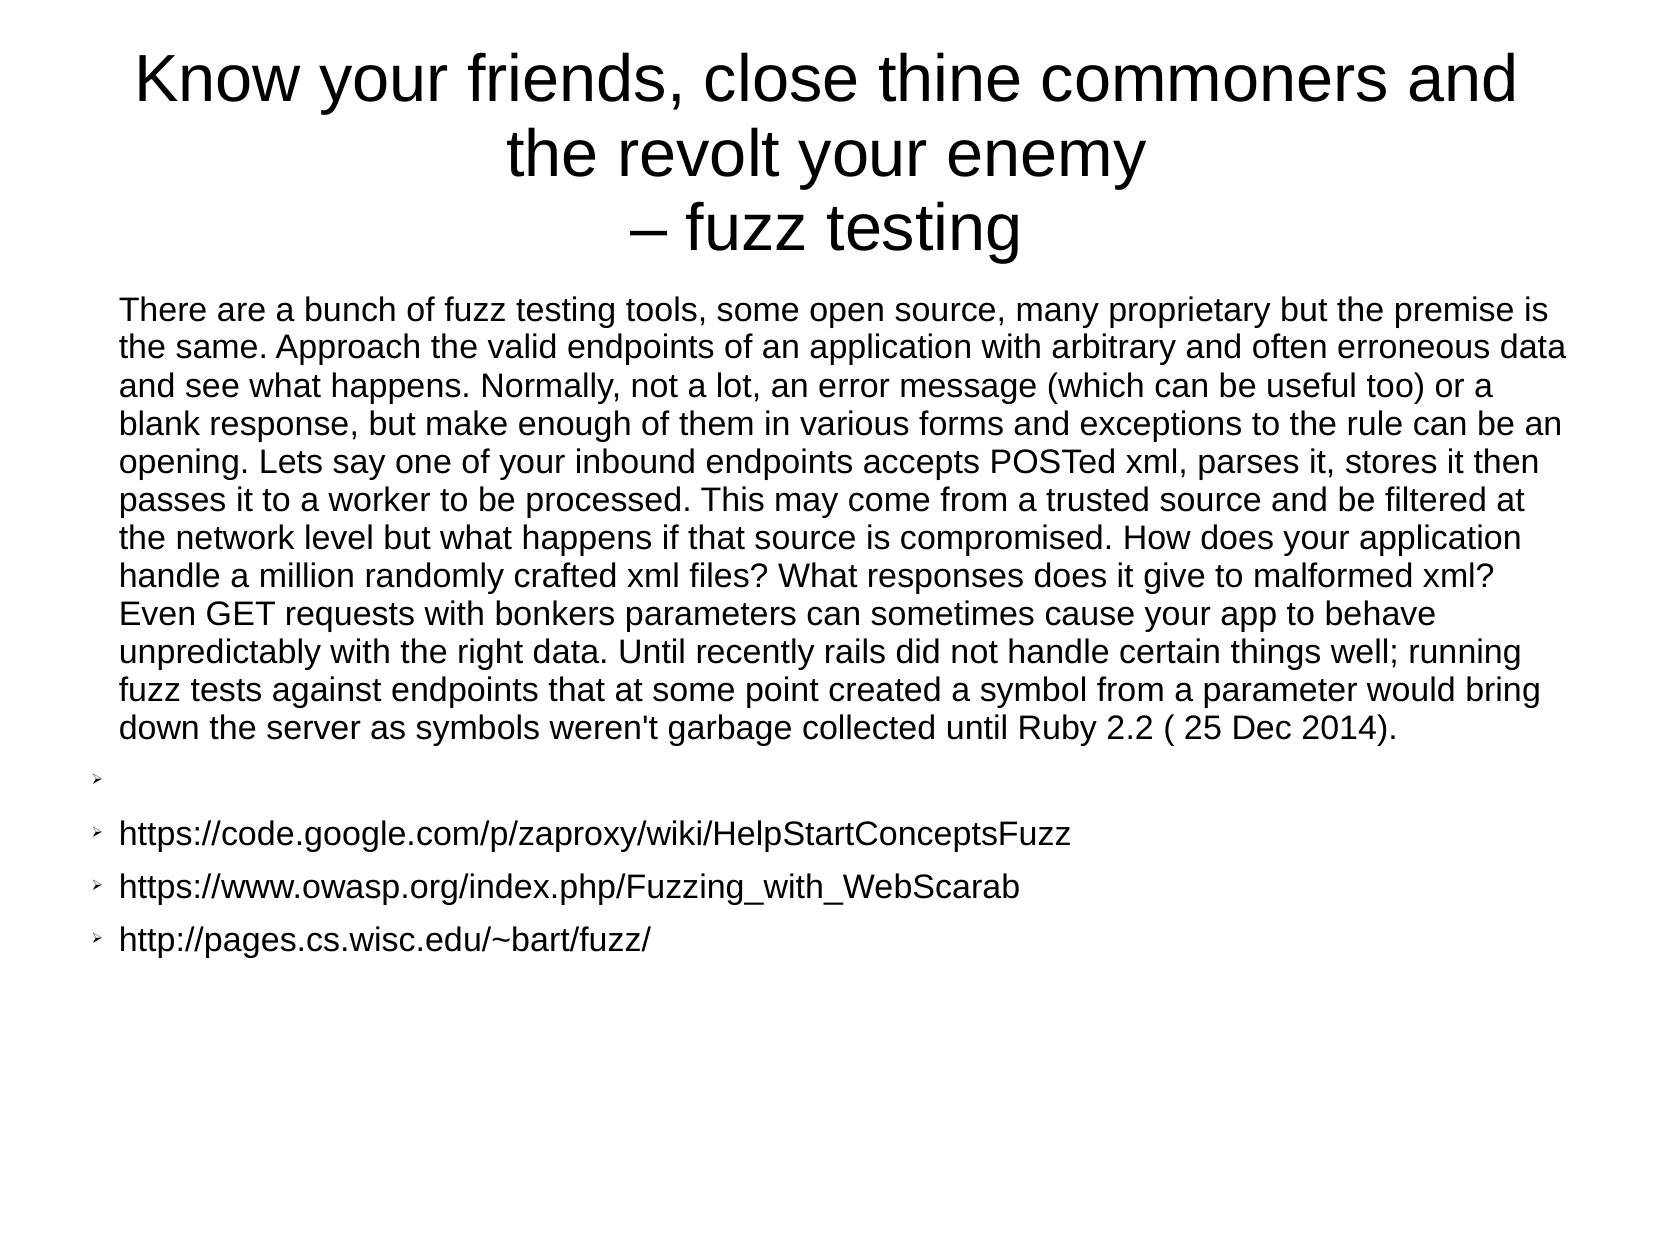

# Know your friends, close thine commoners and the revolt your enemy – fuzz testing
There are a bunch of fuzz testing tools, some open source, many proprietary but the premise is the same. Approach the valid endpoints of an application with arbitrary and often erroneous data and see what happens. Normally, not a lot, an error message (which can be useful too) or a blank response, but make enough of them in various forms and exceptions to the rule can be an opening. Lets say one of your inbound endpoints accepts POSTed xml, parses it, stores it then passes it to a worker to be processed. This may come from a trusted source and be filtered at the network level but what happens if that source is compromised. How does your application handle a million randomly crafted xml files? What responses does it give to malformed xml? Even GET requests with bonkers parameters can sometimes cause your app to behave unpredictably with the right data. Until recently rails did not handle certain things well; running fuzz tests against endpoints that at some point created a symbol from a parameter would bring down the server as symbols weren't garbage collected until Ruby 2.2 ( 25 Dec 2014).
https://code.google.com/p/zaproxy/wiki/HelpStartConceptsFuzz
https://www.owasp.org/index.php/Fuzzing_with_WebScarab
http://pages.cs.wisc.edu/~bart/fuzz/